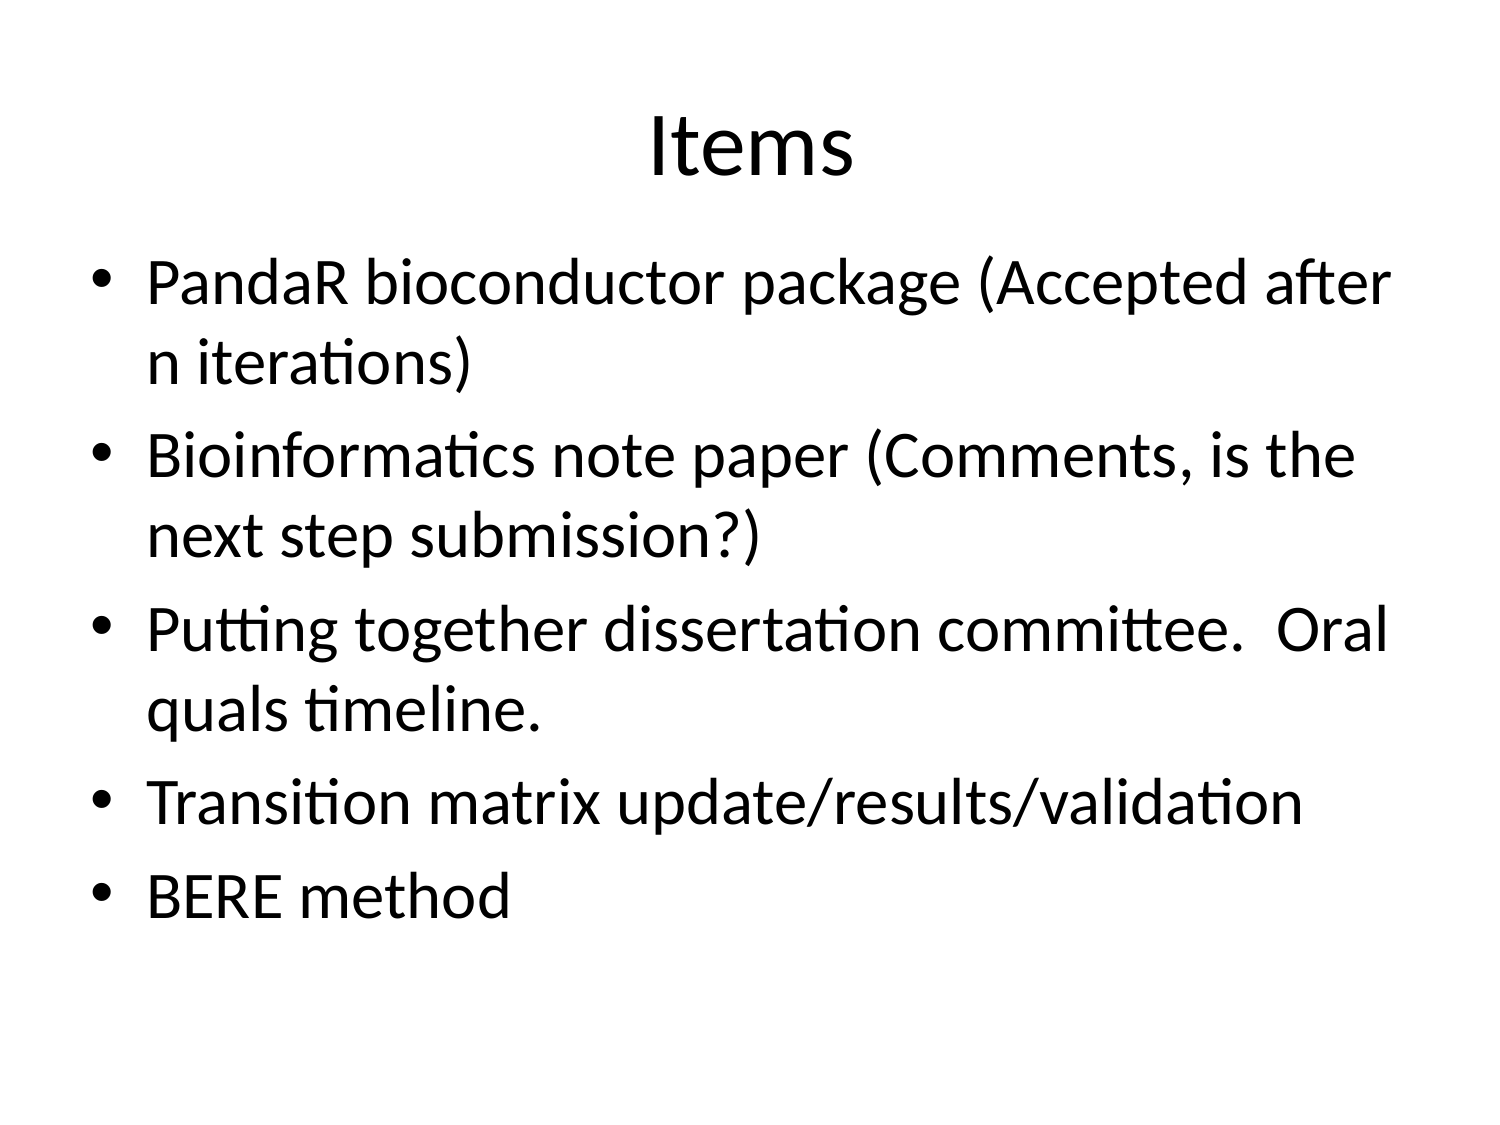

# Items
PandaR bioconductor package (Accepted after n iterations)
Bioinformatics note paper (Comments, is the next step submission?)
Putting together dissertation committee. Oral quals timeline.
Transition matrix update/results/validation
BERE method